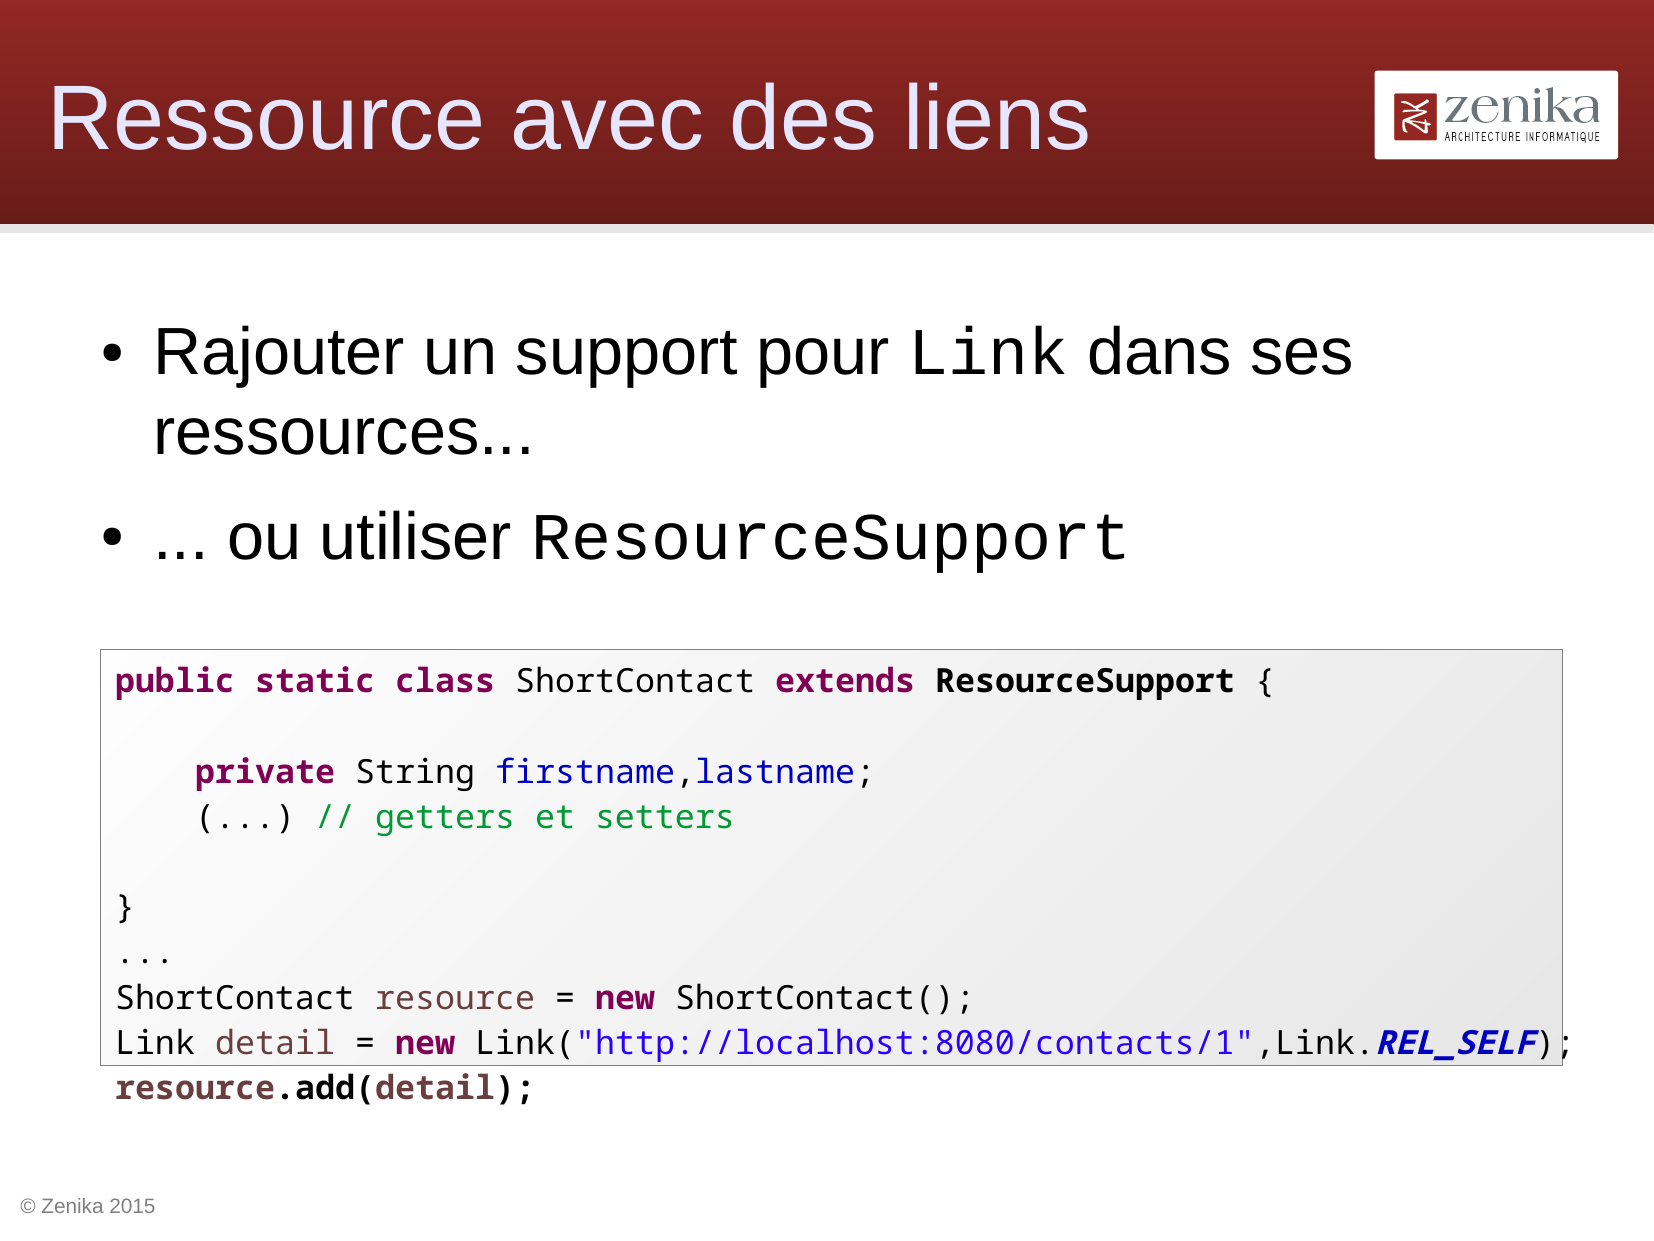

# Ressource avec des liens
Rajouter un support pour Link dans ses ressources...
... ou utiliser ResourceSupport
public static class ShortContact extends ResourceSupport {
 private String firstname,lastname;
 (...) // getters et setters
}
...
ShortContact resource = new ShortContact();
Link detail = new Link("http://localhost:8080/contacts/1",Link.REL_SELF);
resource.add(detail);